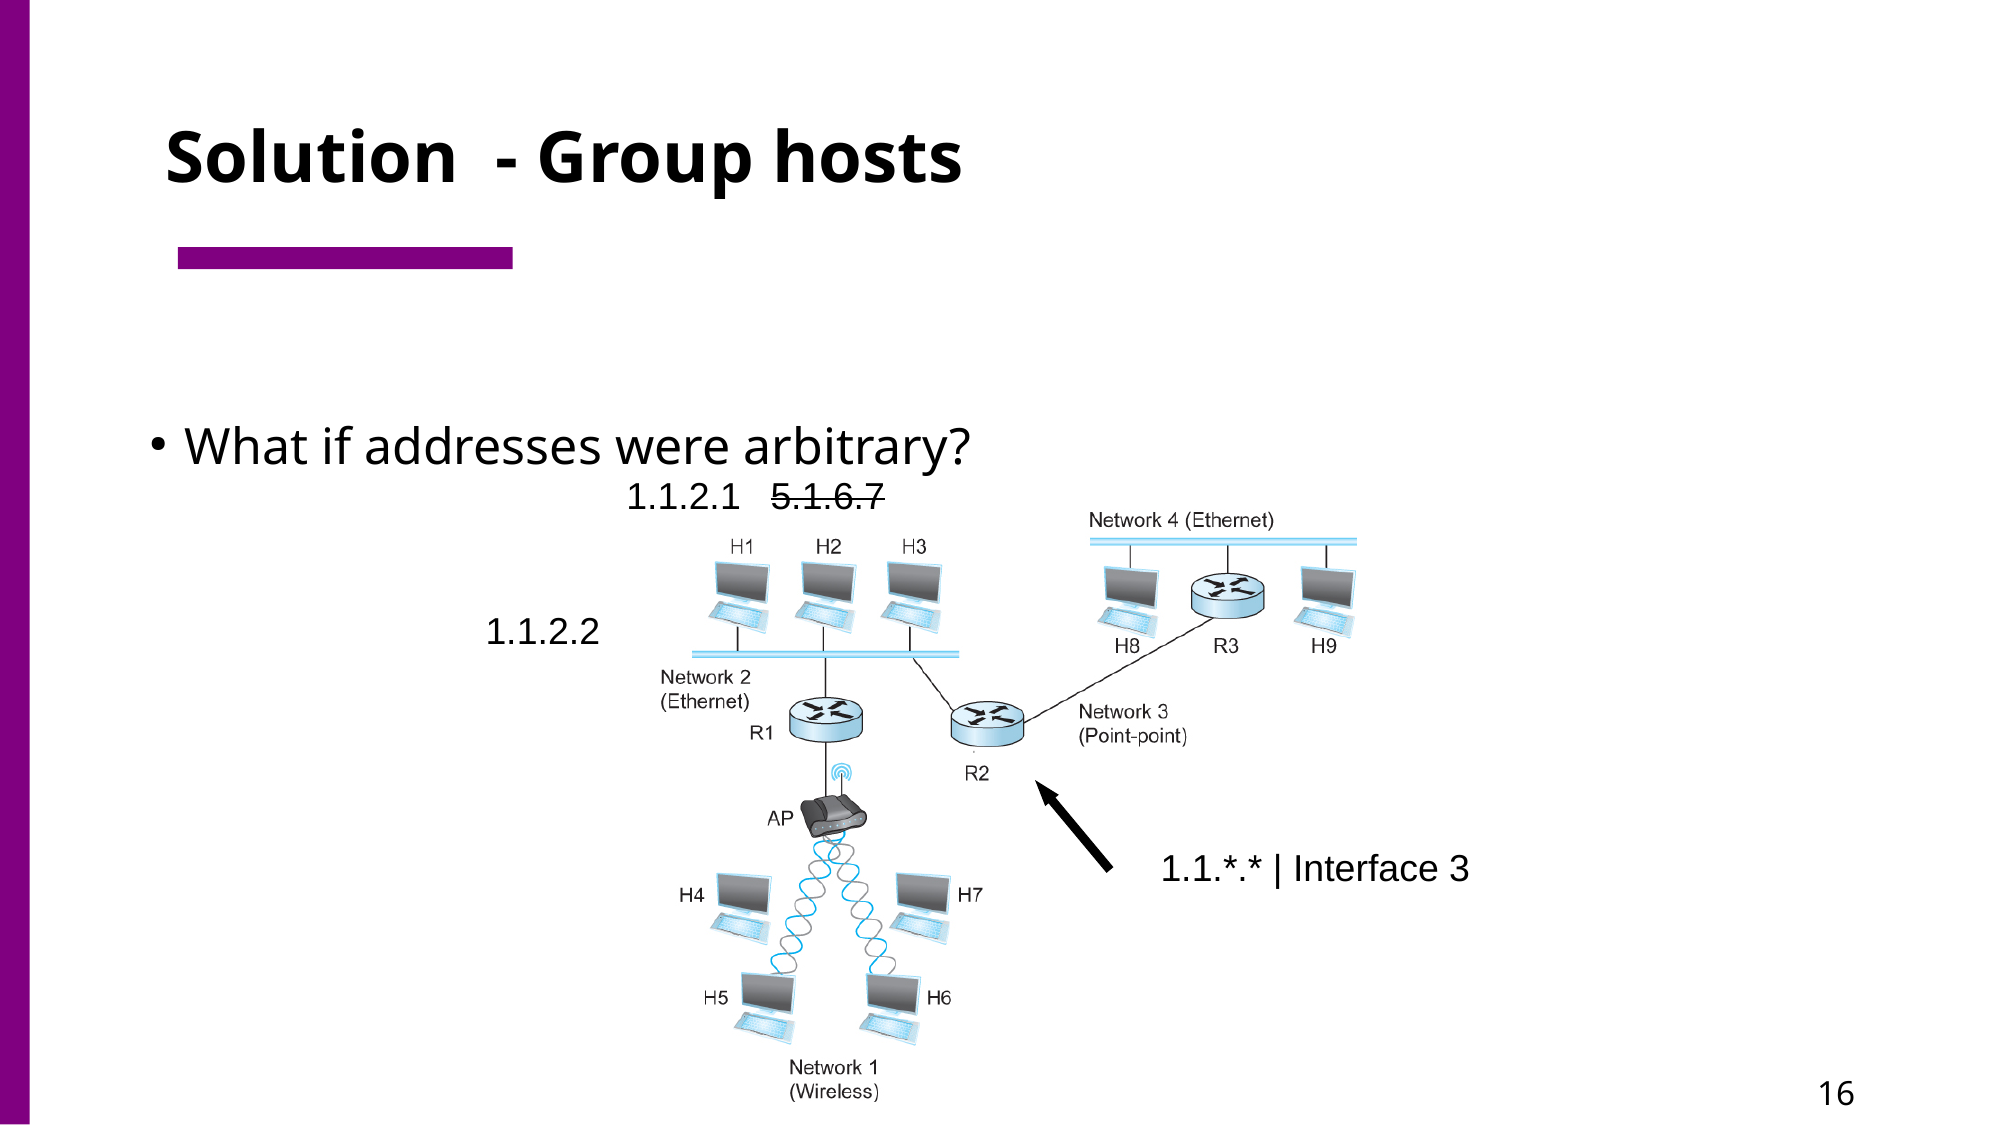

Solution - Group hosts
What if addresses were arbitrary?
1.1.2.1
5.1.6.7
1.1.2.2
1.1.*.* | Interface 3